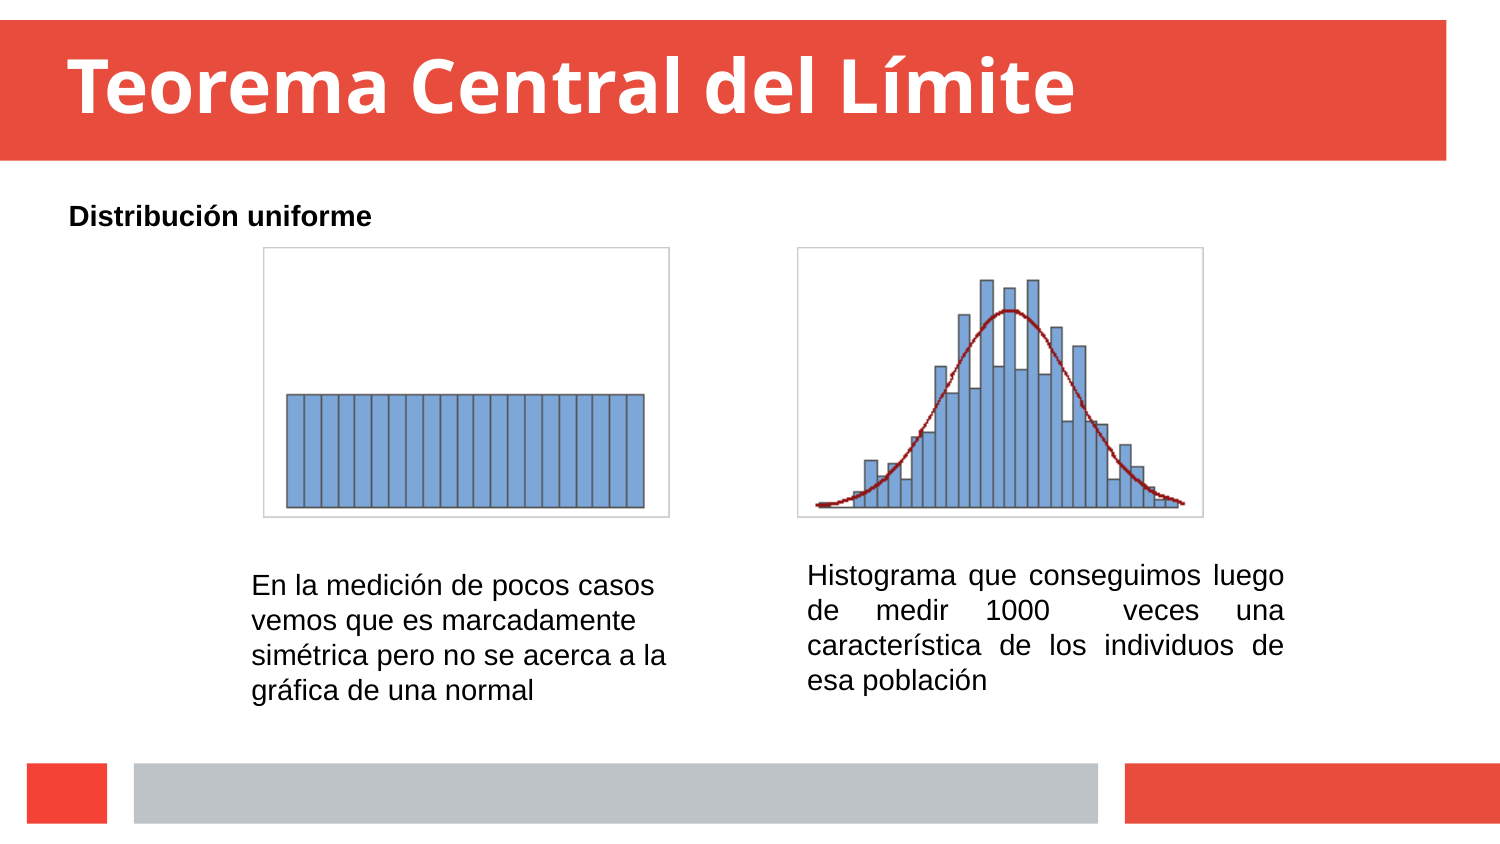

# Teorema Central del Límite
Distribución uniforme
Histograma que conseguimos luego de medir 1000 veces una característica de los individuos de esa población
En la medición de pocos casos vemos que es marcadamente simétrica pero no se acerca a la gráfica de una normal